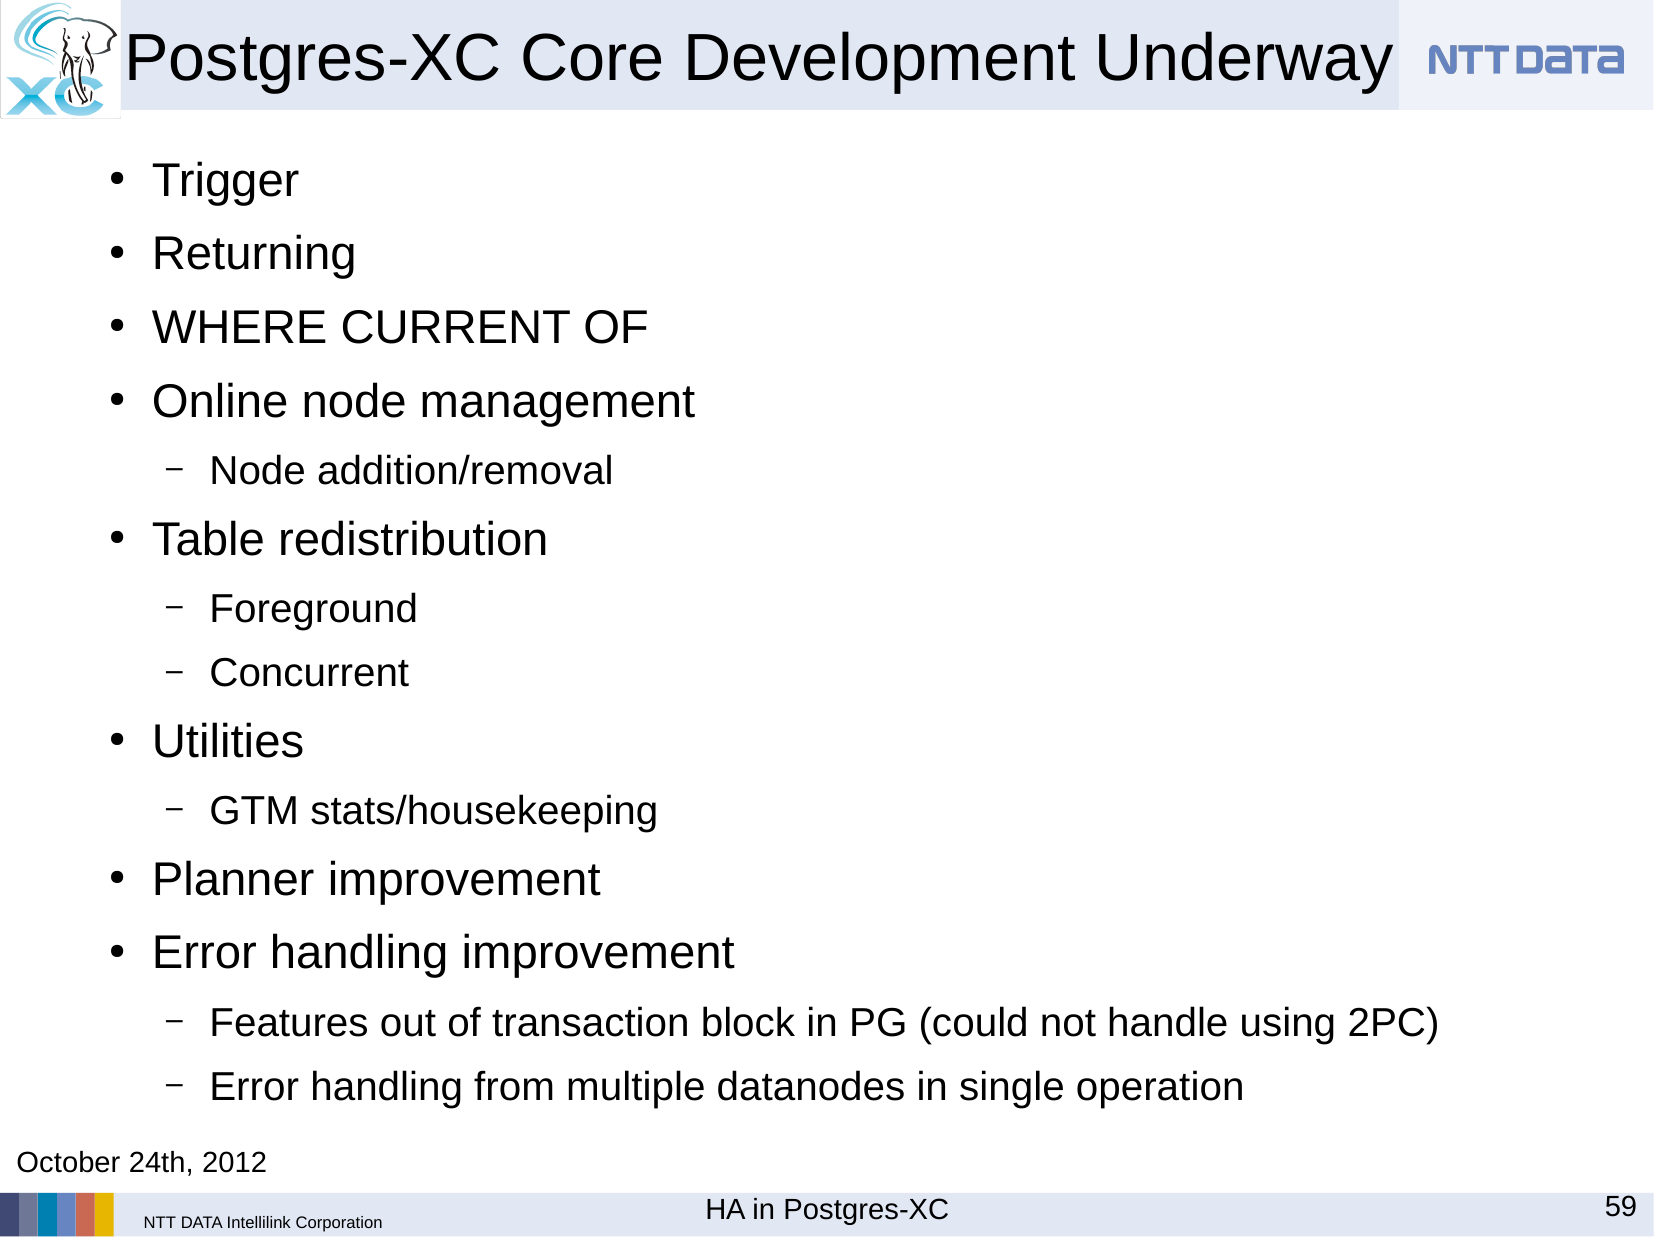

# Postgres-XC Core Development Underway
Trigger
Returning
WHERE CURRENT OF
Online node management
Node addition/removal
Table redistribution
Foreground
Concurrent
Utilities
GTM stats/housekeeping
Planner improvement
Error handling improvement
Features out of transaction block in PG (could not handle using 2PC)
Error handling from multiple datanodes in single operation
October 24th, 2012
59
HA in Postgres-XC